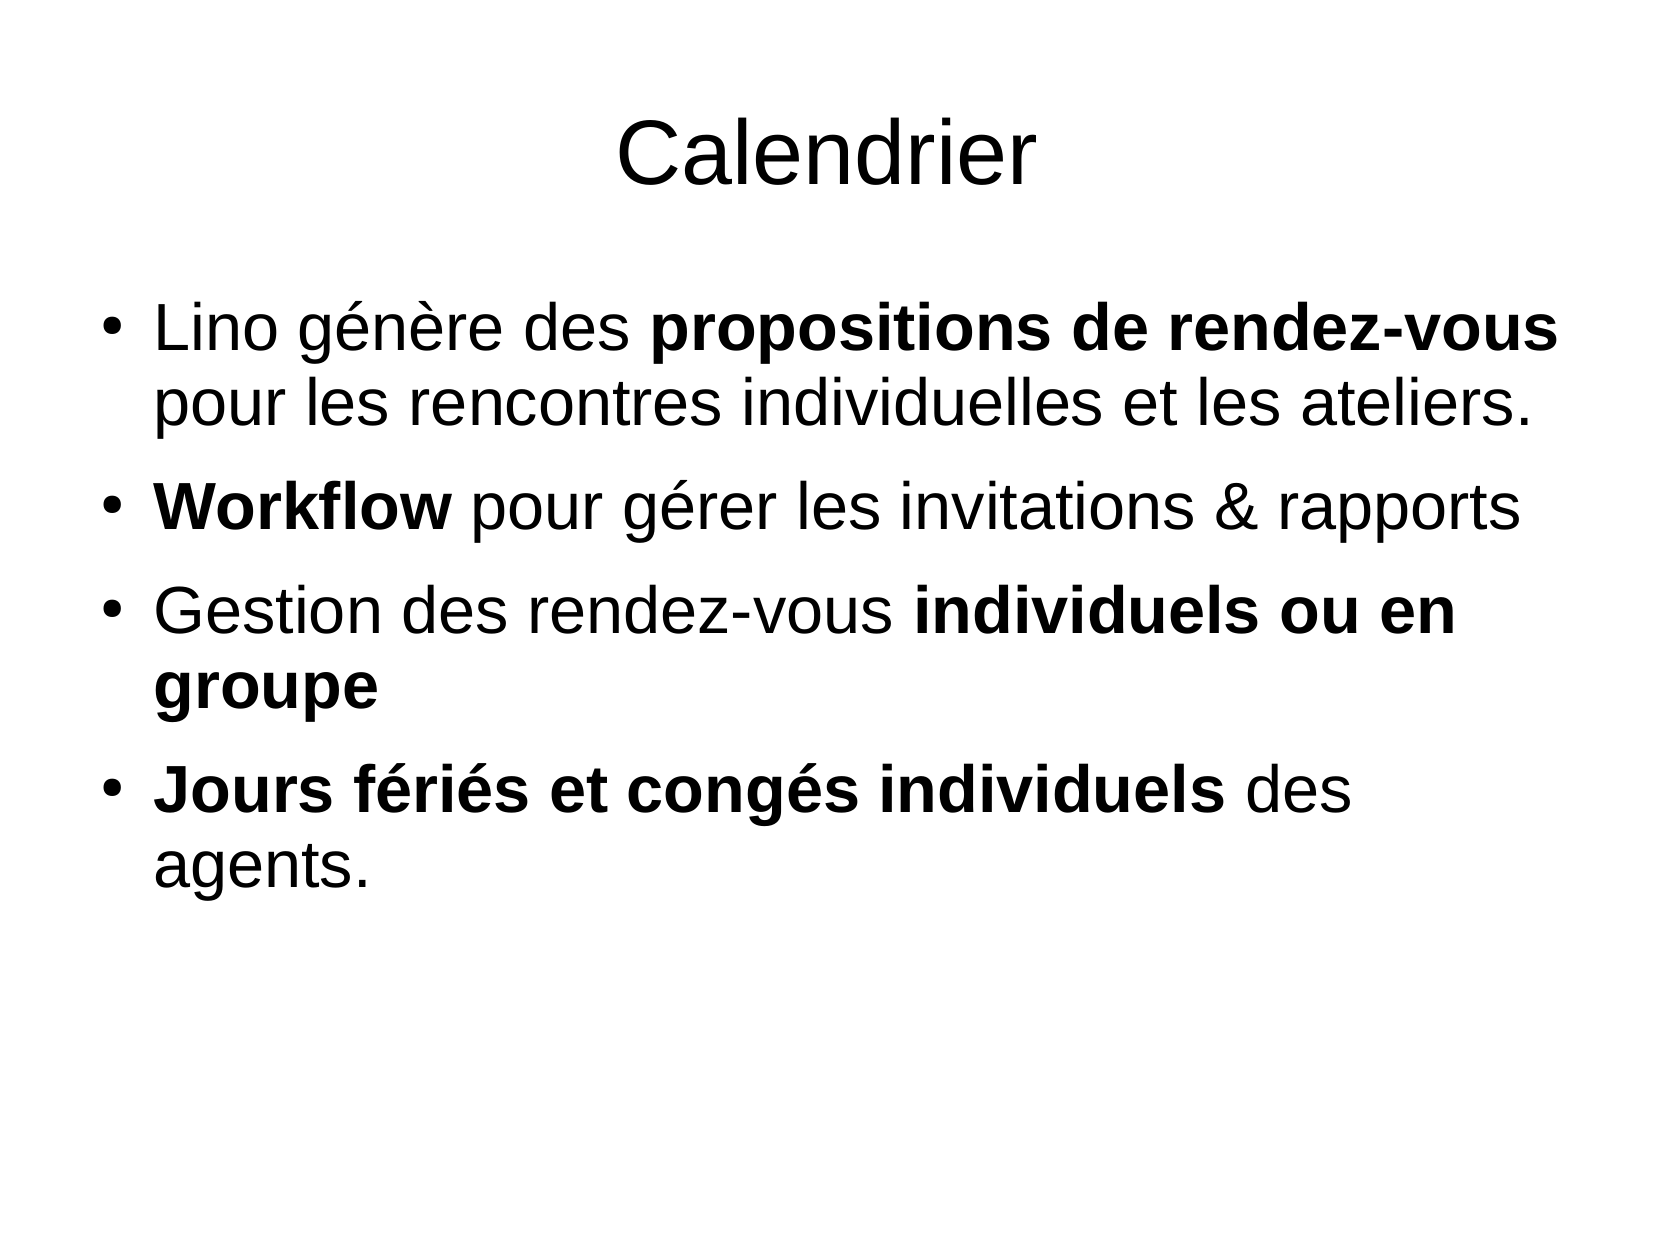

# Calendrier
Lino génère des propositions de rendez-vous pour les rencontres individuelles et les ateliers.
Workflow pour gérer les invitations & rapports
Gestion des rendez-vous individuels ou en groupe
Jours fériés et congés individuels des agents.